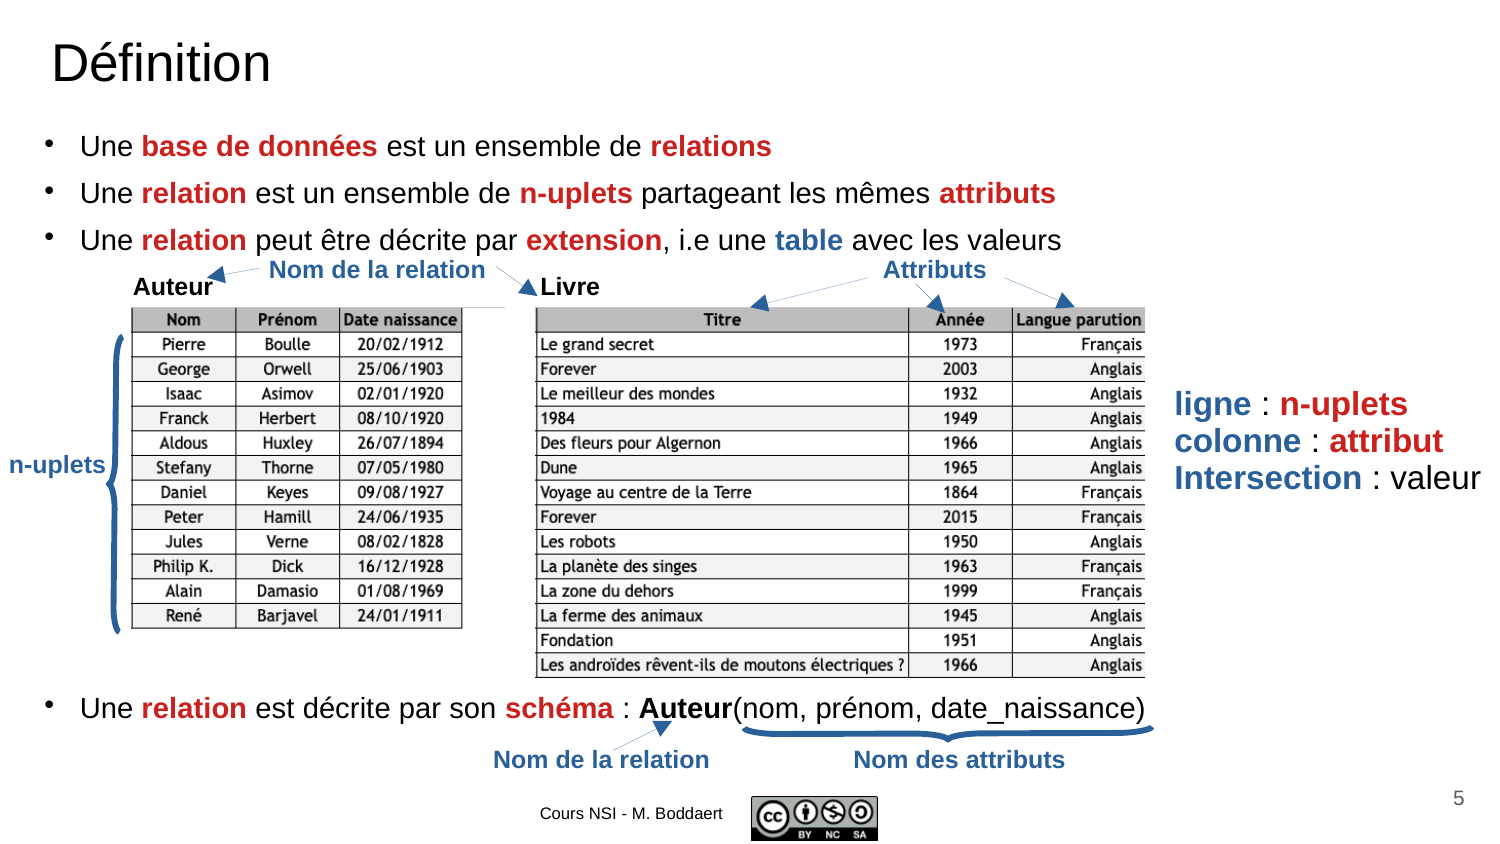

# Définition
Une base de données est un ensemble de relations
Une relation est un ensemble de n-uplets partageant les mêmes attributs
Une relation peut être décrite par extension, i.e une table avec les valeurs
Une relation est décrite par son schéma : Auteur(nom, prénom, date_naissance)
Attributs
Nom de la relation
Auteur
Livre
ligne : n-uplets
colonne : attribut
Intersection : valeur
n-uplets
Nom de la relation
Nom des attributs